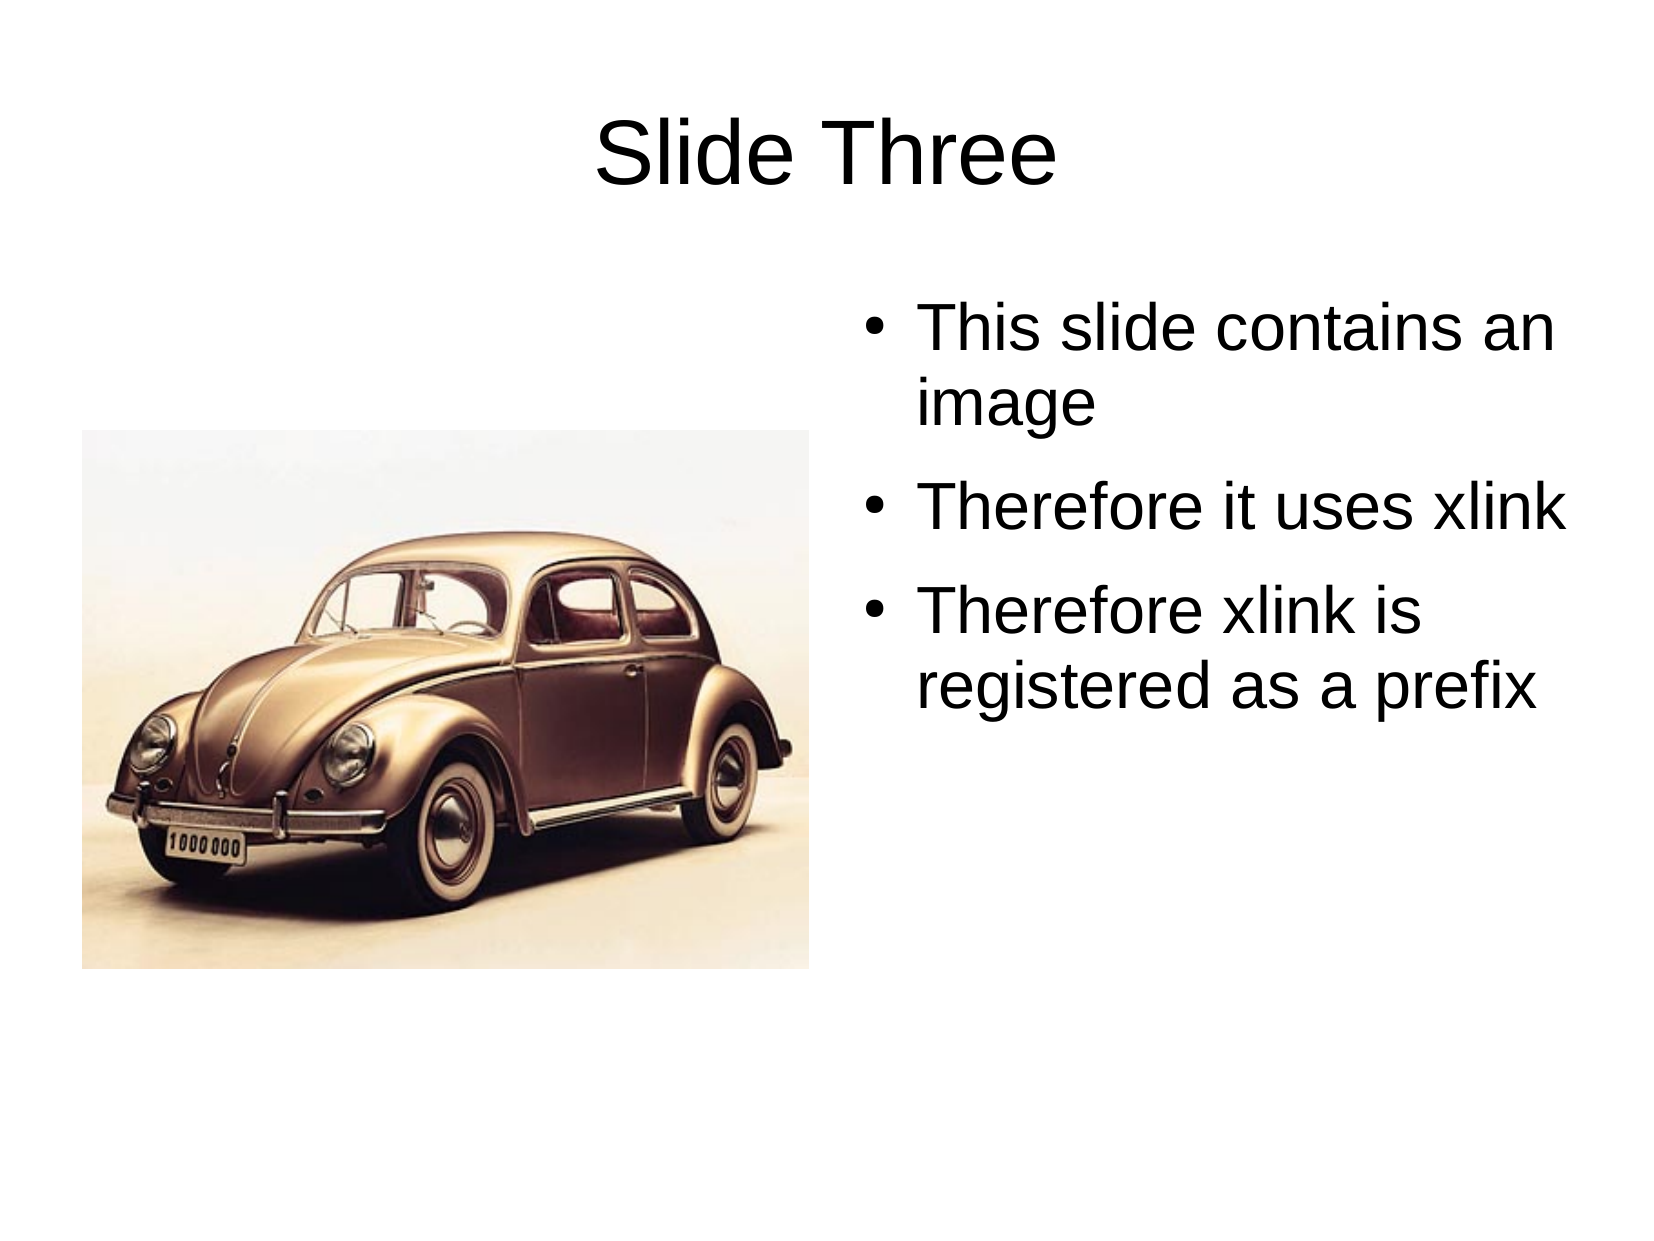

# Slide Three
This slide contains an image
Therefore it uses xlink
Therefore xlink is registered as a prefix